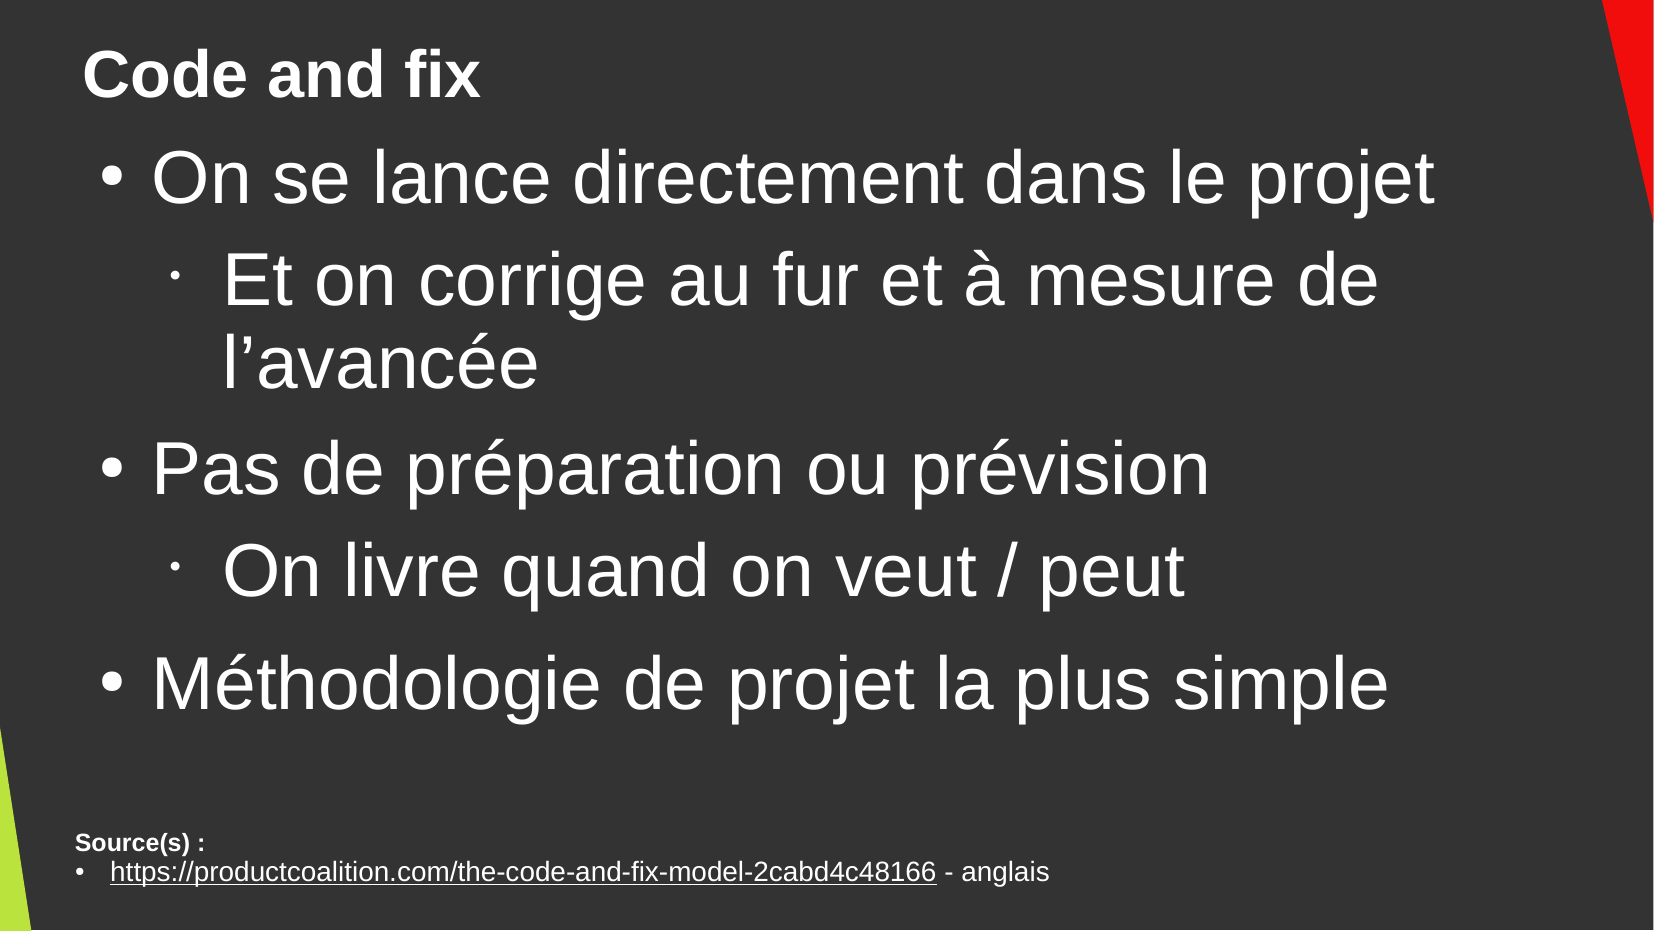

# Code and fix
On se lance directement dans le projet
Et on corrige au fur et à mesure de l’avancée
Pas de préparation ou prévision
On livre quand on veut / peut
Méthodologie de projet la plus simple
Source(s) :
https://productcoalition.com/the-code-and-fix-model-2cabd4c48166 - anglais